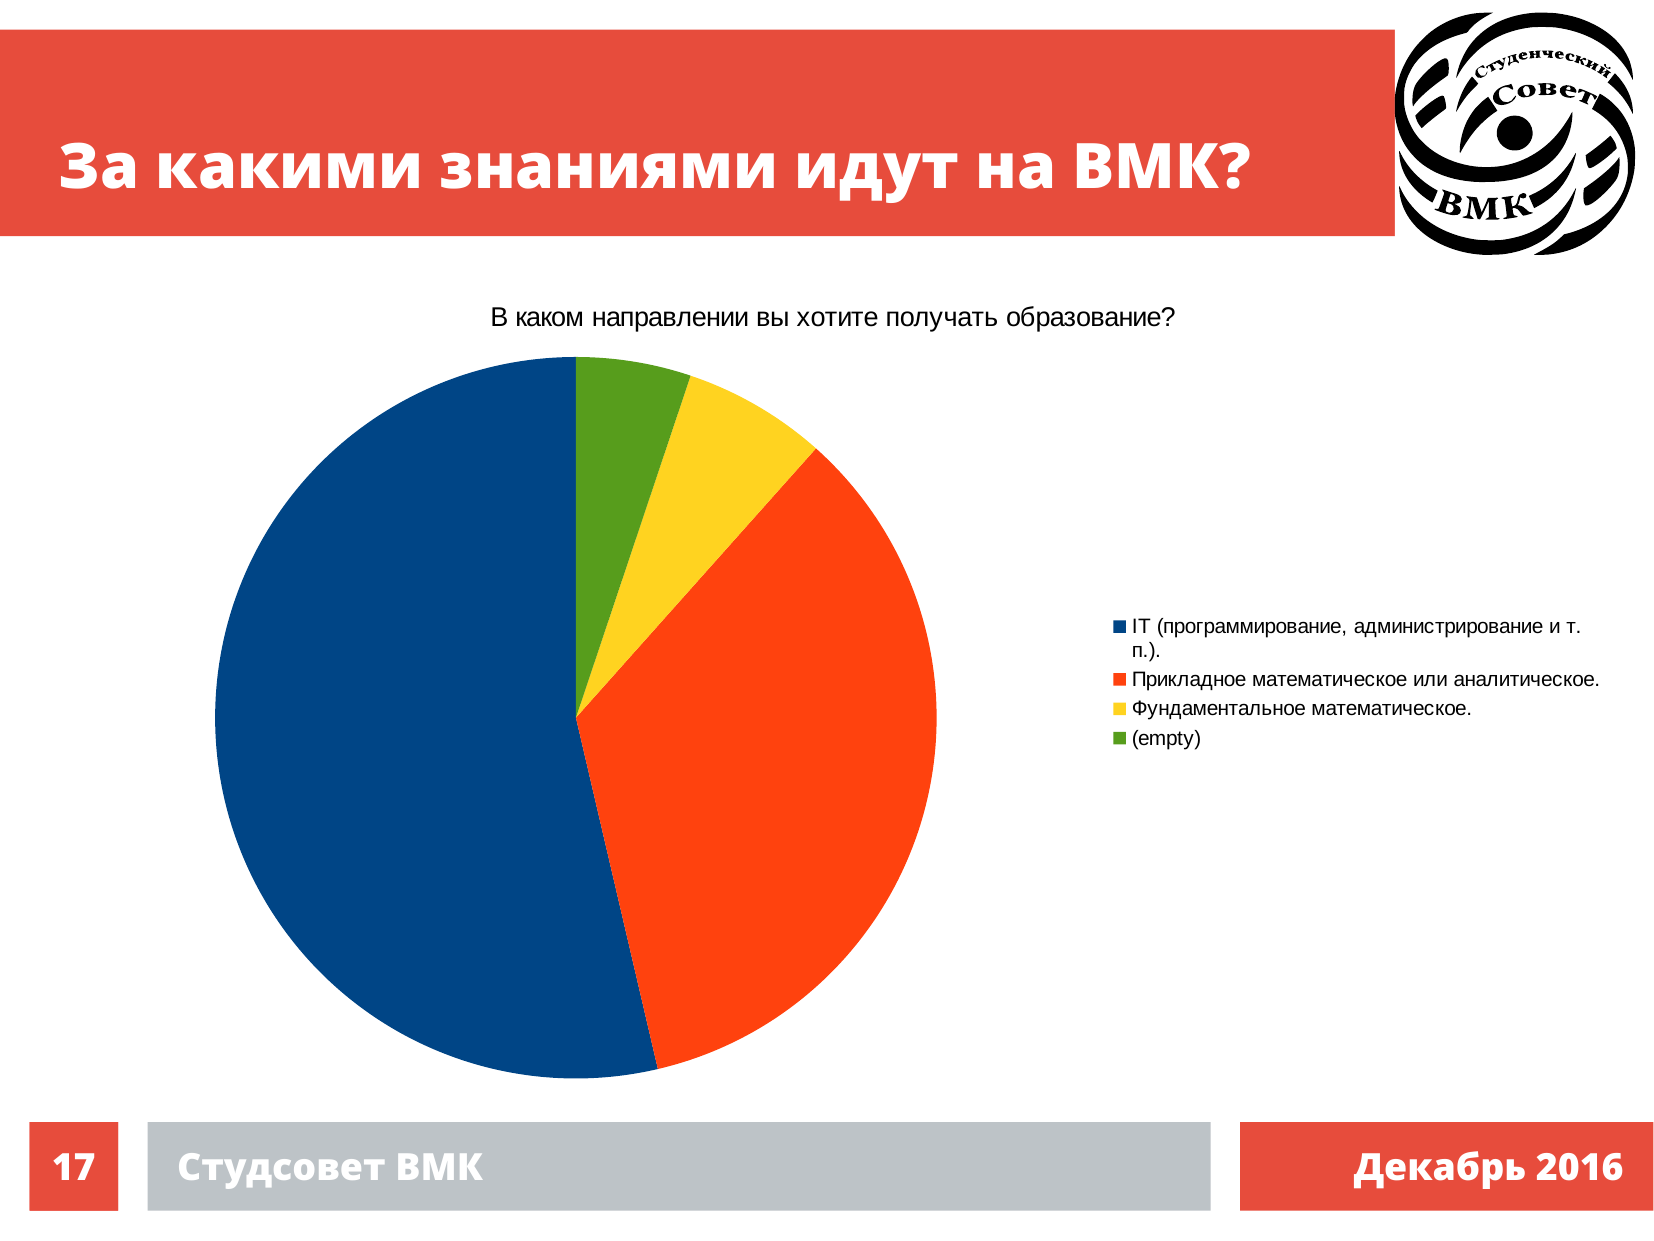

# За какими знаниями идут на ВМК?
### Chart: В каком направлении вы хотите получать образование?
| Category | Sum - Число |
|---|---|
| IT (программирование, администрирование и т. п.). | 125.0 |
| Прикладное математическое или аналитическое. | 81.0 |
| Фундаментальное математическое. | 15.0 |
| (empty) | 12.0 |17
Студсовет ВМК
Декабрь 2016